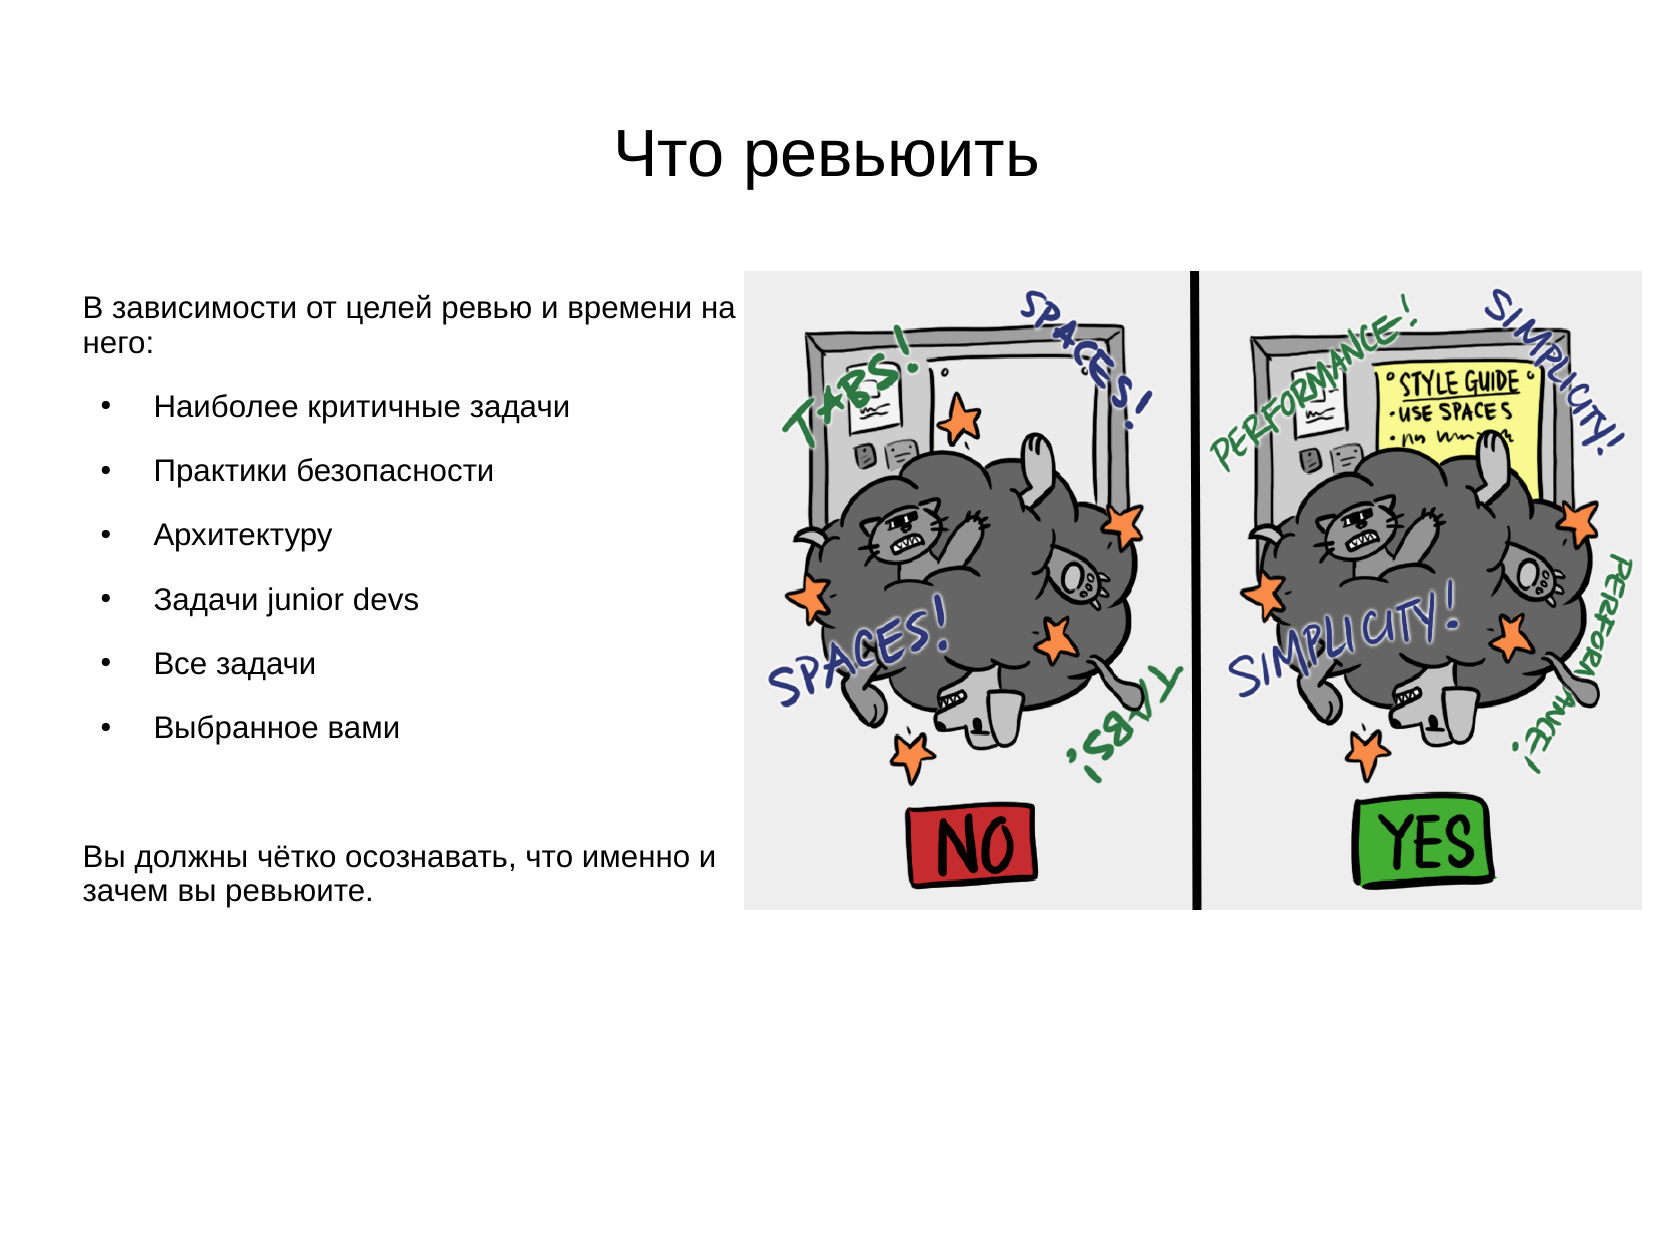

# Что ревьюить
В зависимости от целей ревью и времени на него:
Наиболее критичные задачи
Практики безопасности
Архитектуру
Задачи junior devs
Все задачи
Выбранное вами
Вы должны чётко осознавать, что именно и зачем вы ревьюите.